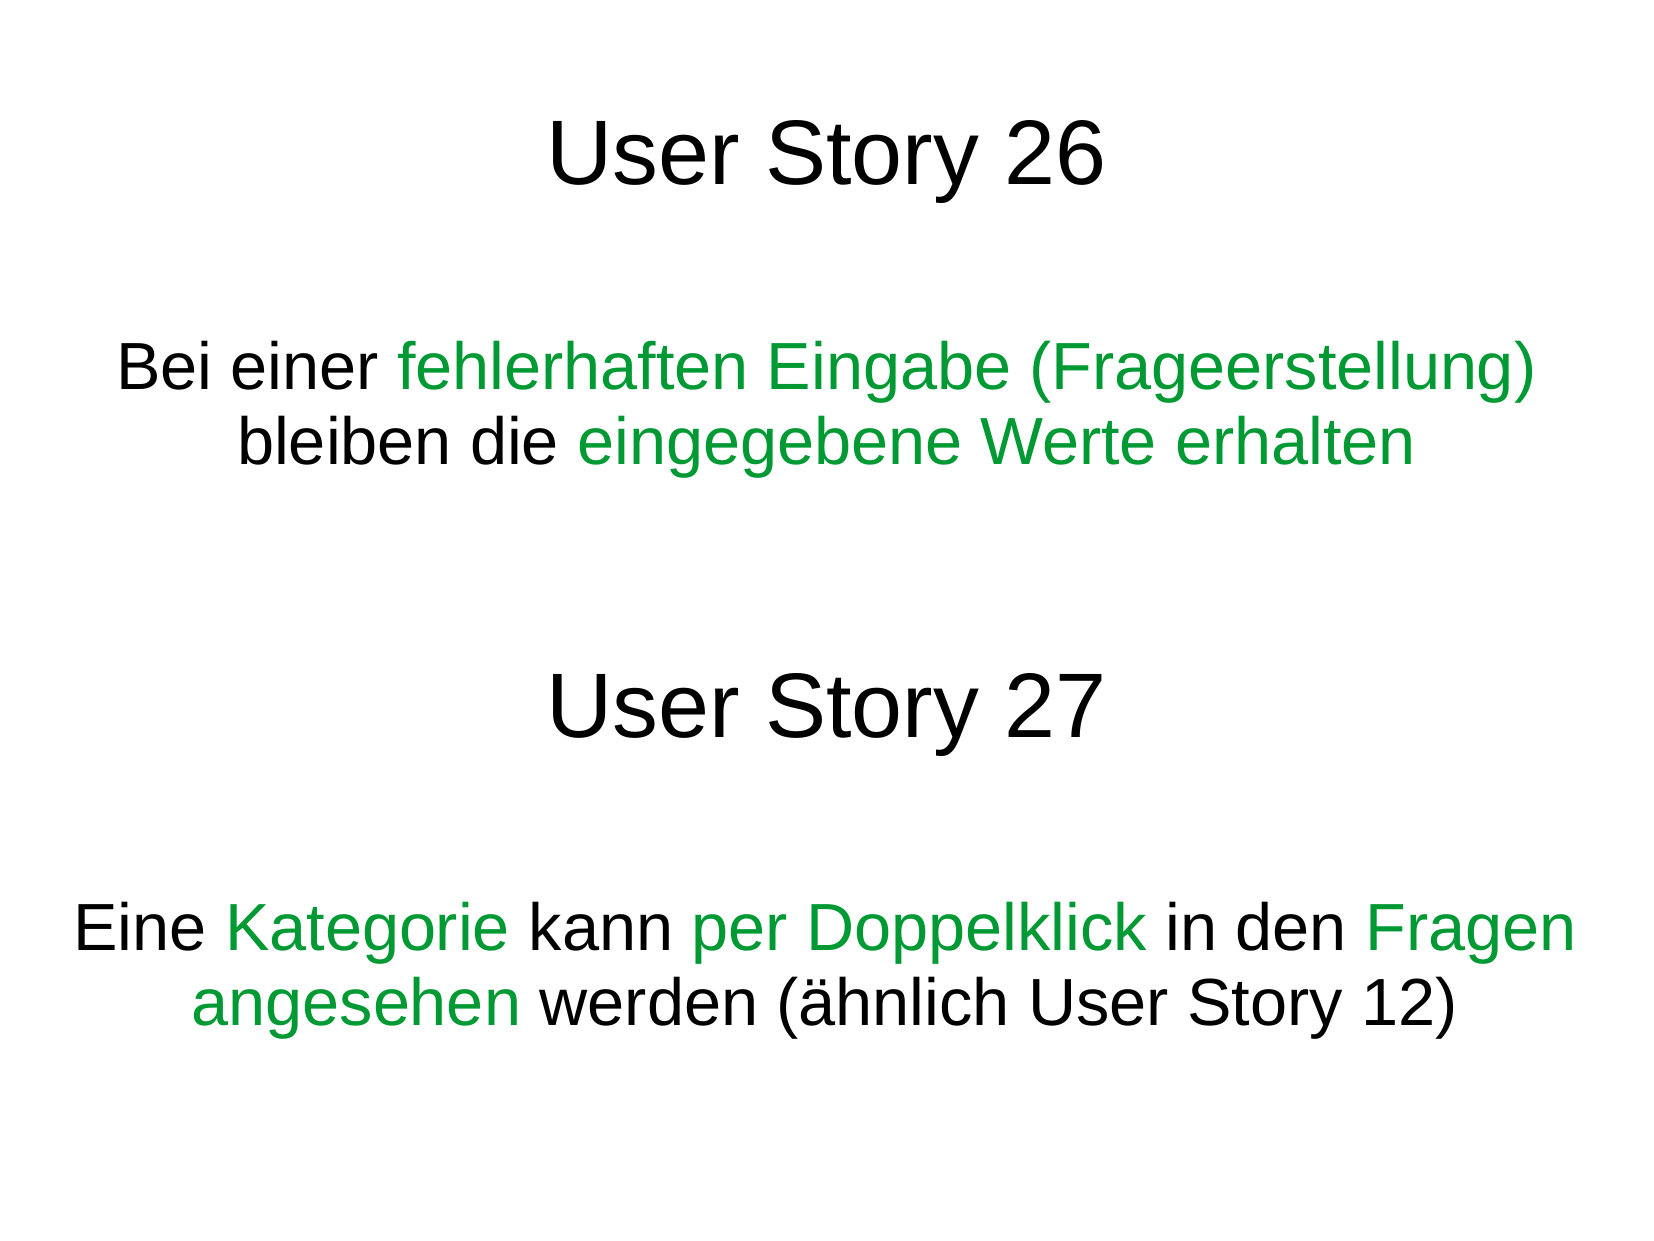

# User Story 26
Bei einer fehlerhaften Eingabe (Frageerstellung) bleiben die eingegebene Werte erhalten
User Story 27
Eine Kategorie kann per Doppelklick in den Fragen angesehen werden (ähnlich User Story 12)